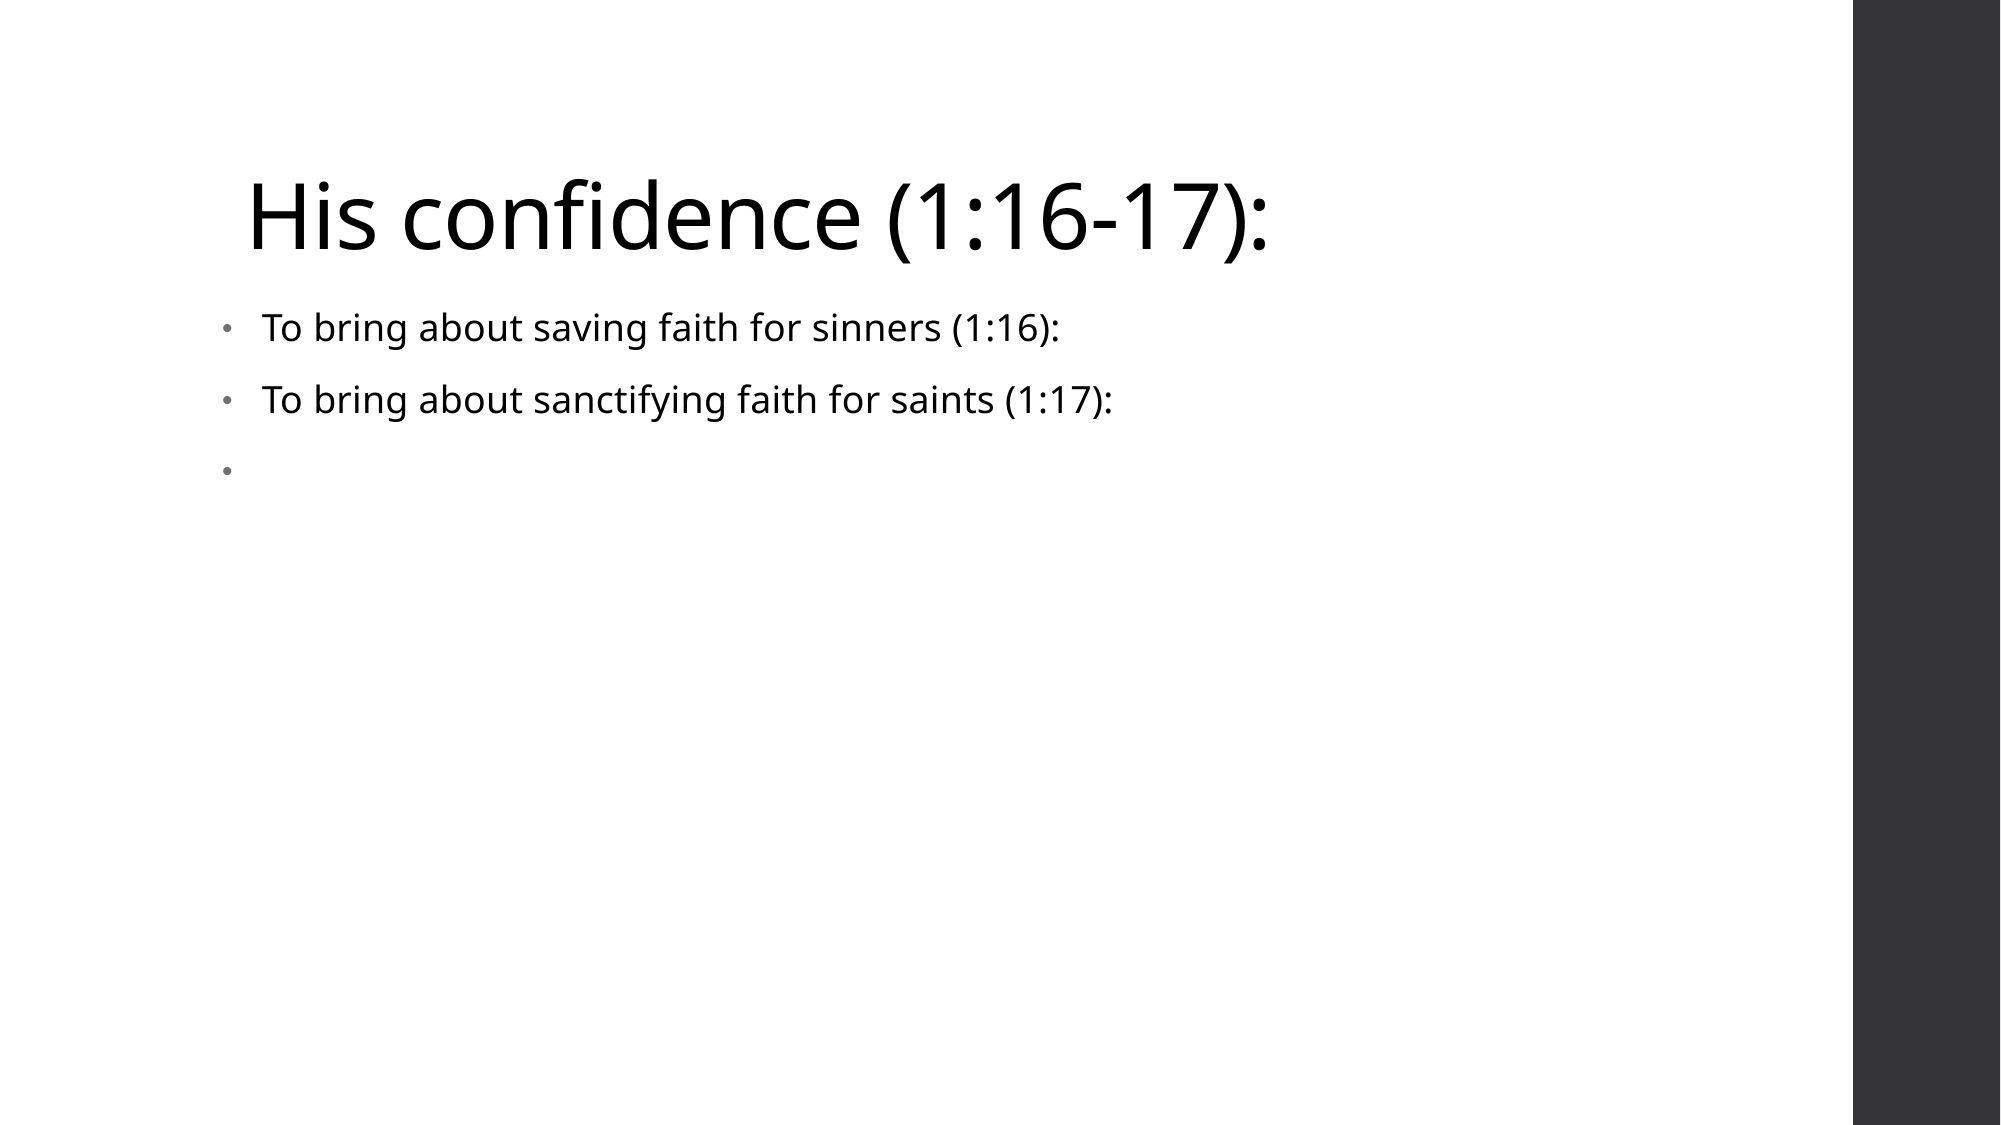

# His confidence (1:16-17):
 To bring about saving faith for sinners (1:16):
 To bring about sanctifying faith for saints (1:17):